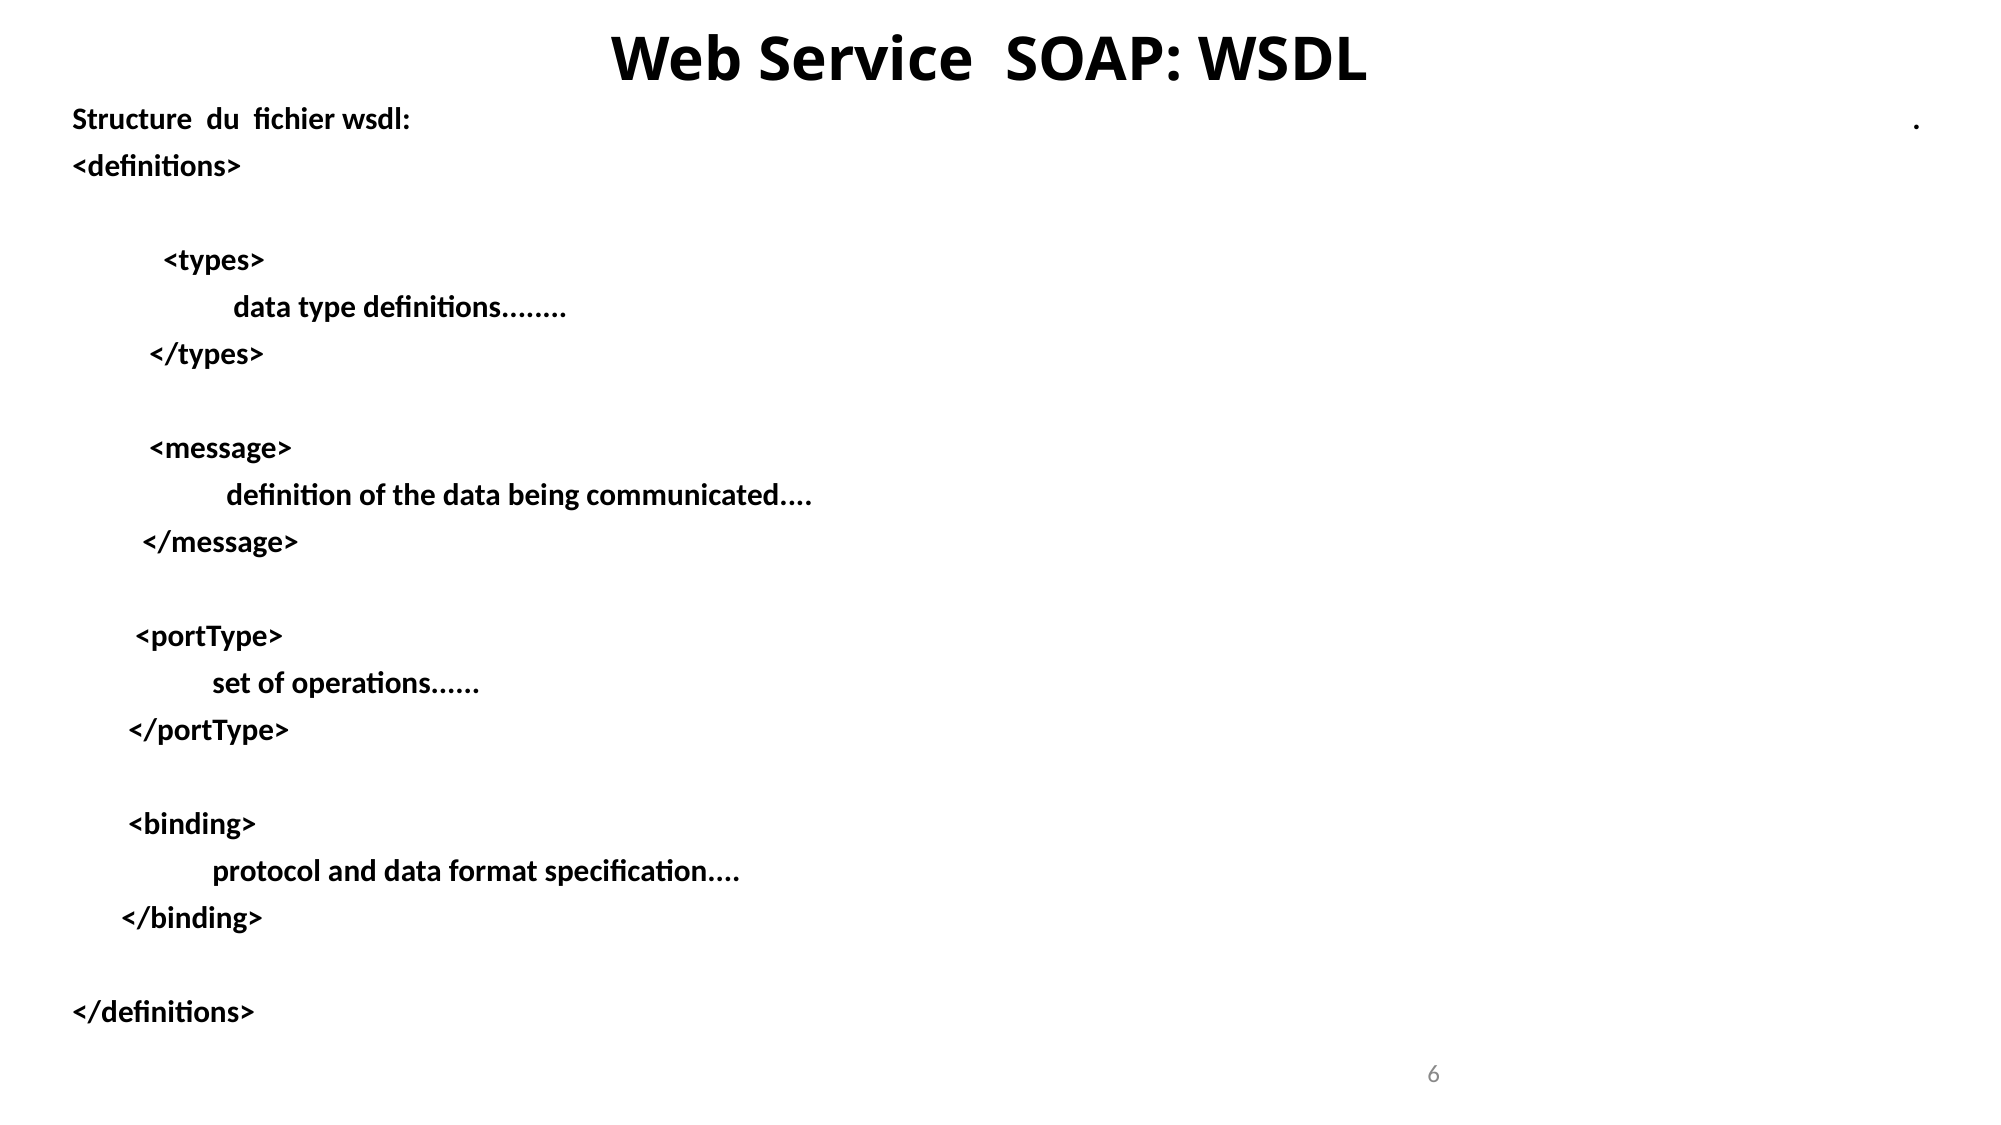

# Web Service SOAP: WSDL
Structure du fichier wsdl: .
<definitions>
 <types>
 data type definitions........
 </types>
 <message>
 definition of the data being communicated....
 </message>
 <portType>
 set of operations......
 </portType>
 <binding>
 protocol and data format specification....
 </binding>
</definitions>